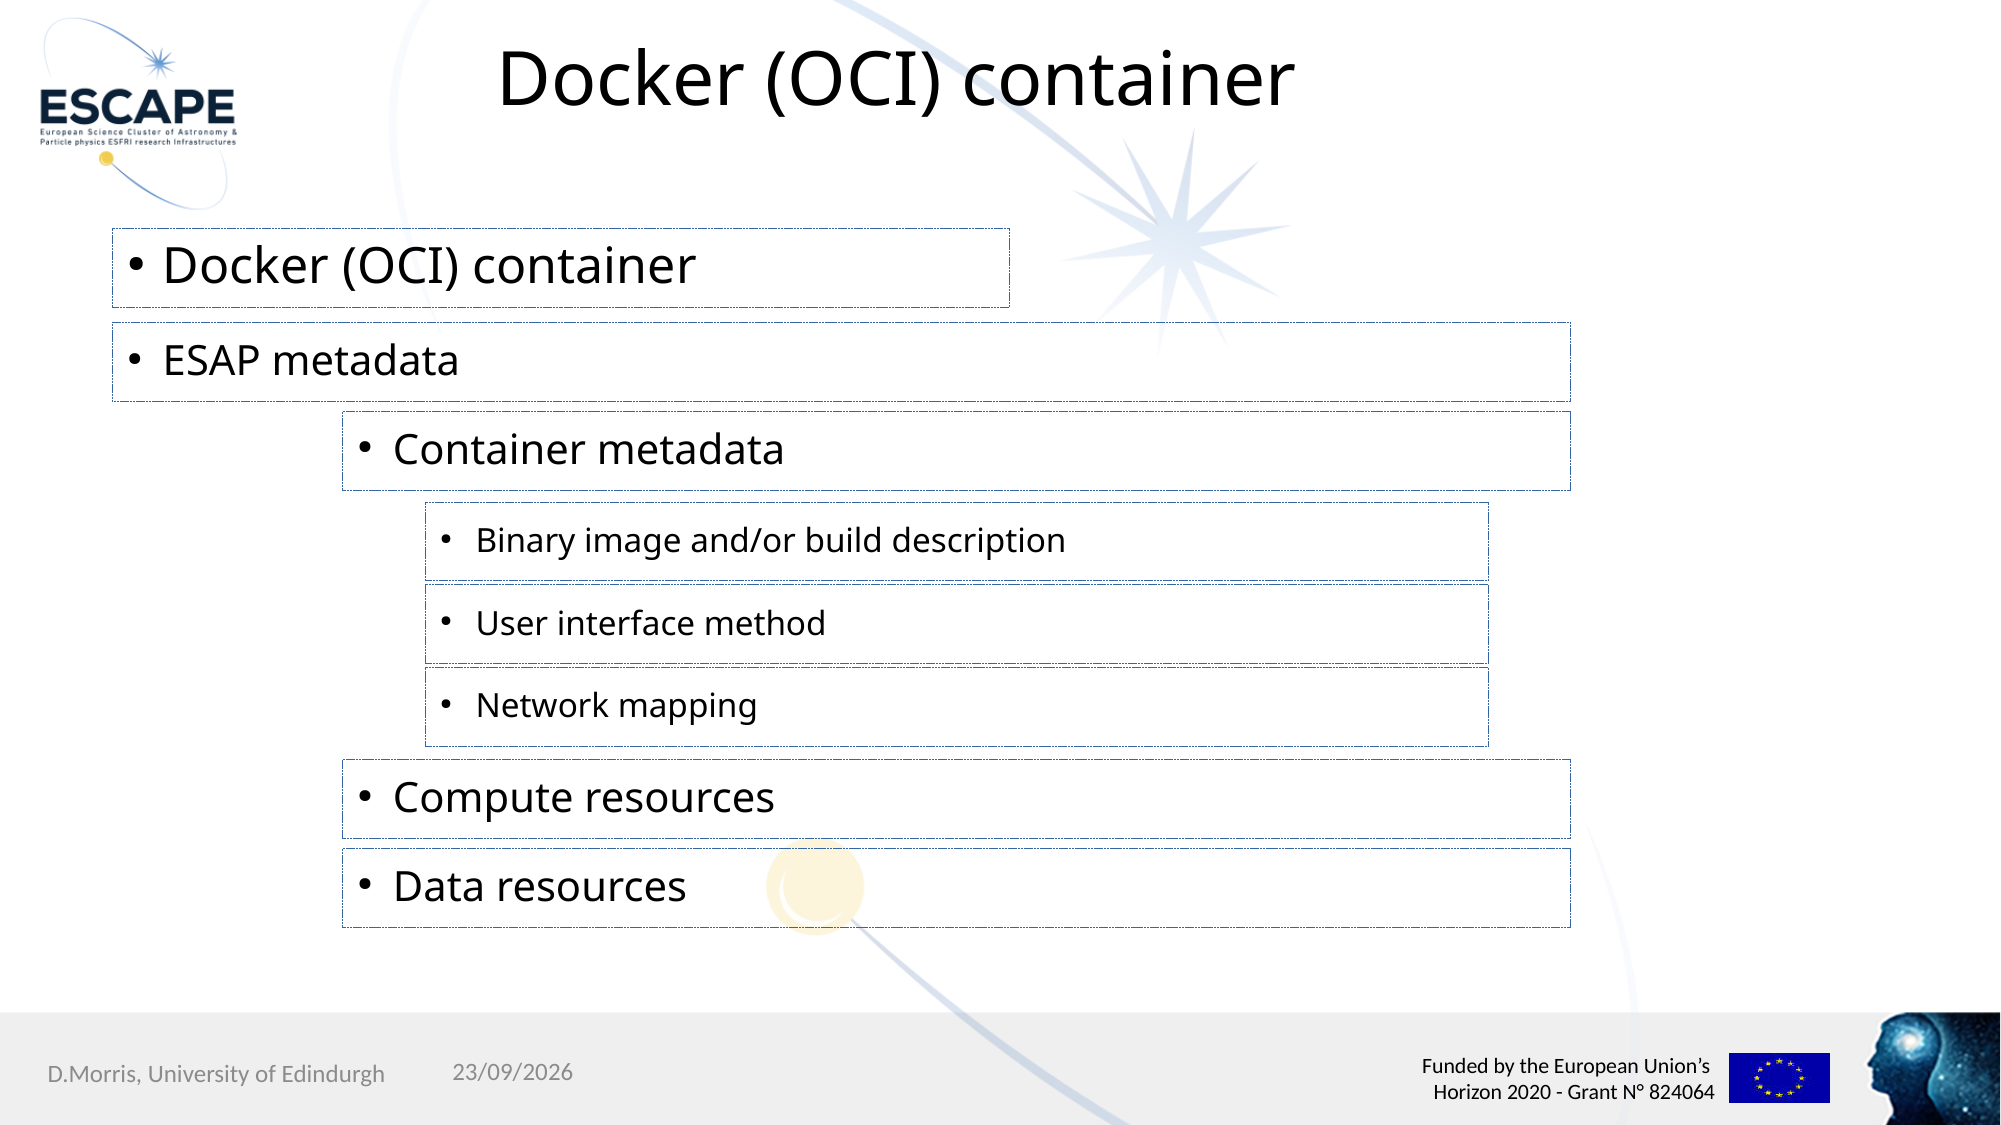

# Docker (OCI) container
Docker (OCI) container
ESAP metadata
Container metadata
Binary image and/or build description
User interface method
Network mapping
Compute resources
Data resources
D.Morris, University of Edindurgh